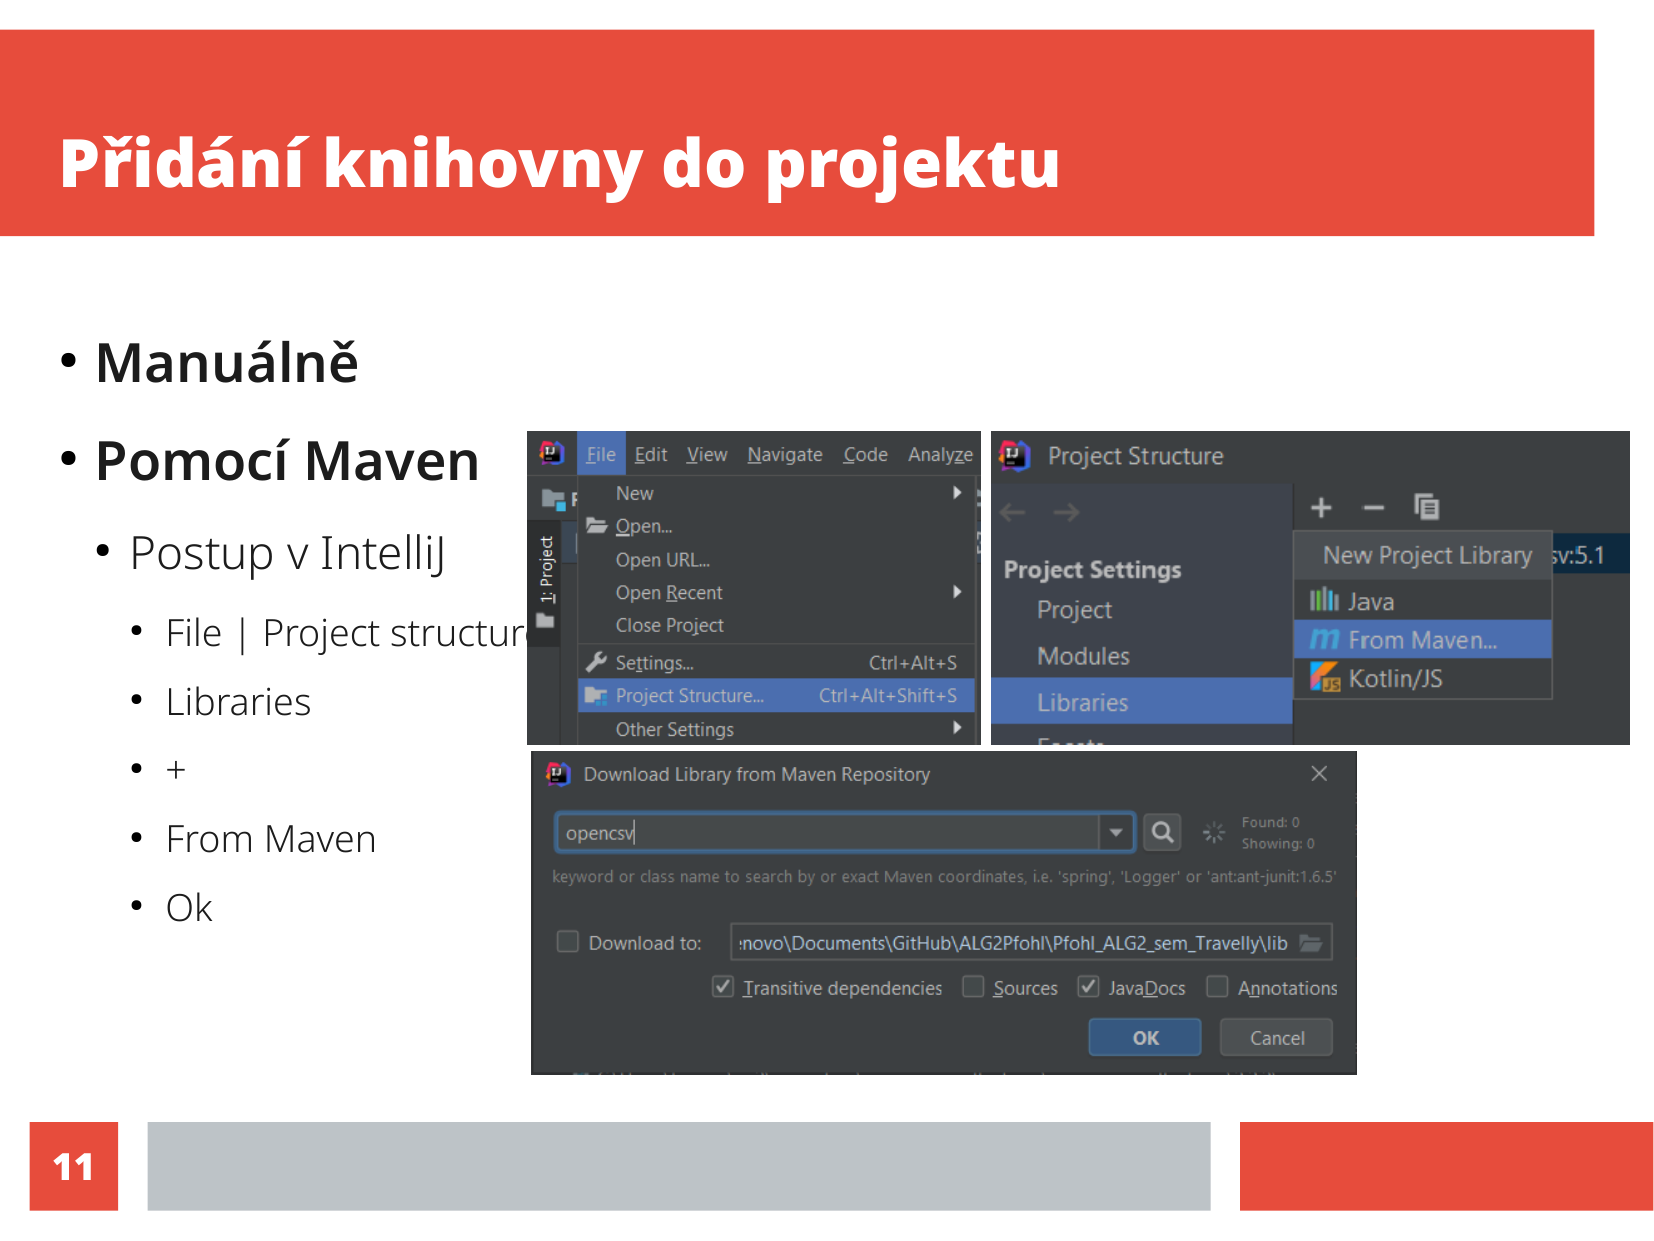

# Přidání knihovny do projektu
Manuálně
Pomocí Maven
Postup v IntelliJ
File | Project structure
Libraries
+
From Maven
Ok
11